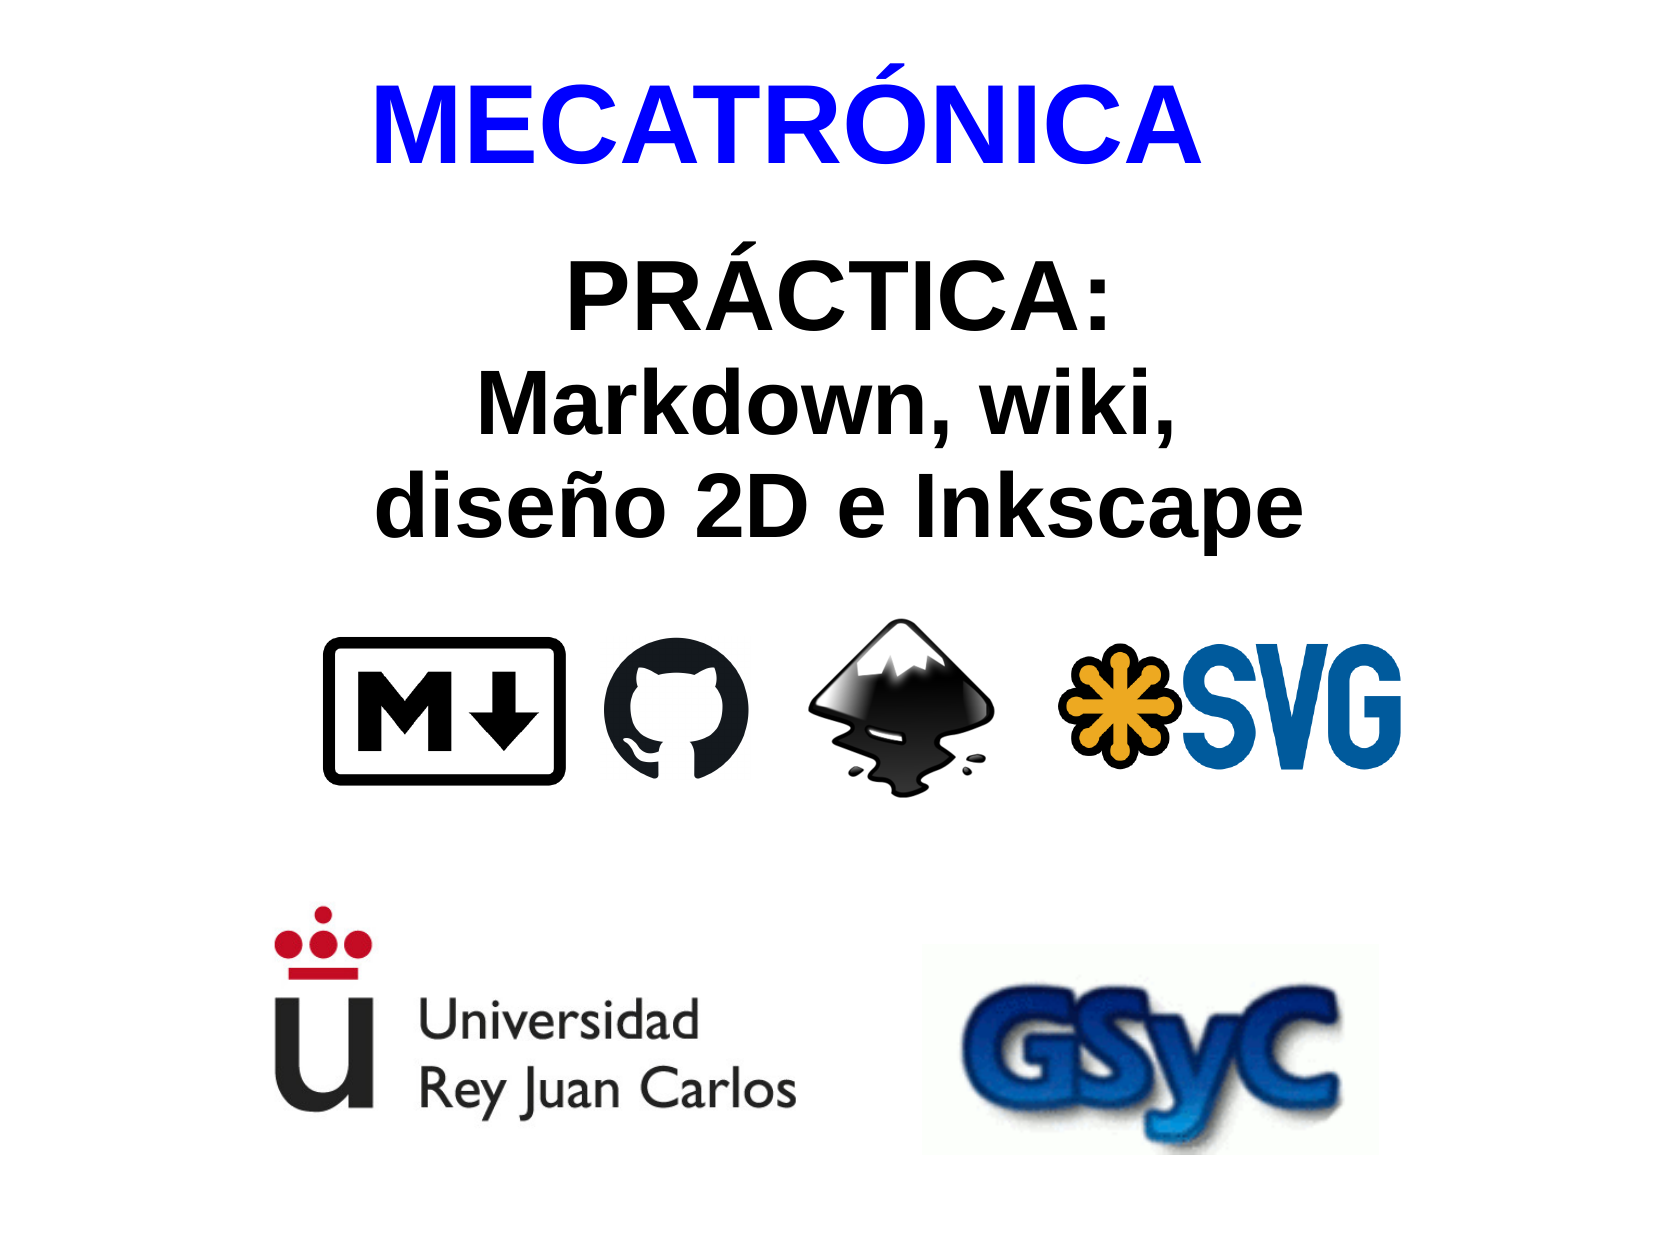

# MECATRÓNICA
PRÁCTICA:
Markdown, wiki,
diseño 2D e Inkscape